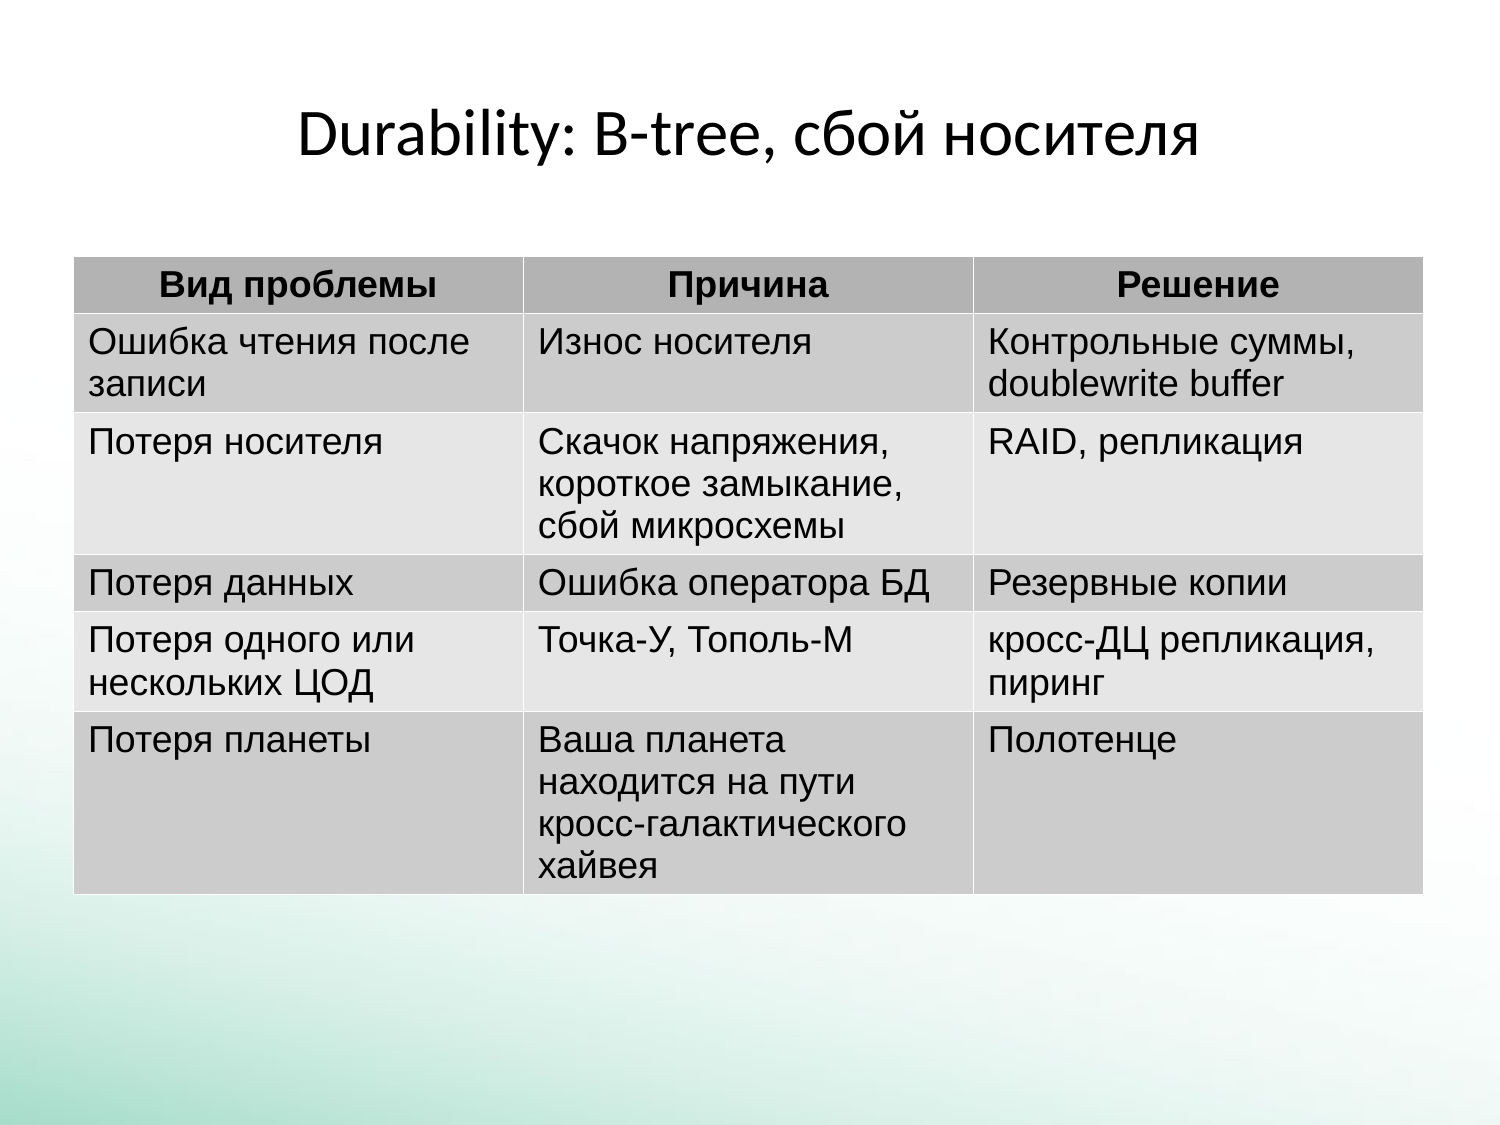

# Durability: B-tree, сбой носителя
| Вид проблемы | Причина | Решение |
| --- | --- | --- |
| Ошибка чтения после записи | Износ носителя | Контрольные суммы, doublewrite buffer |
| Потеря носителя | Скачок напряжения, короткое замыкание, сбой микросхемы | RAID, репликация |
| Потеря данных | Ошибка оператора БД | Резервные копии |
| Потеря одного или нескольких ЦОД | Точка-У, Тополь-М | кросс-ДЦ репликация, пиринг |
| Потеря планеты | Ваша планета находится на пути кросс-галактического хайвея | Полотенце |